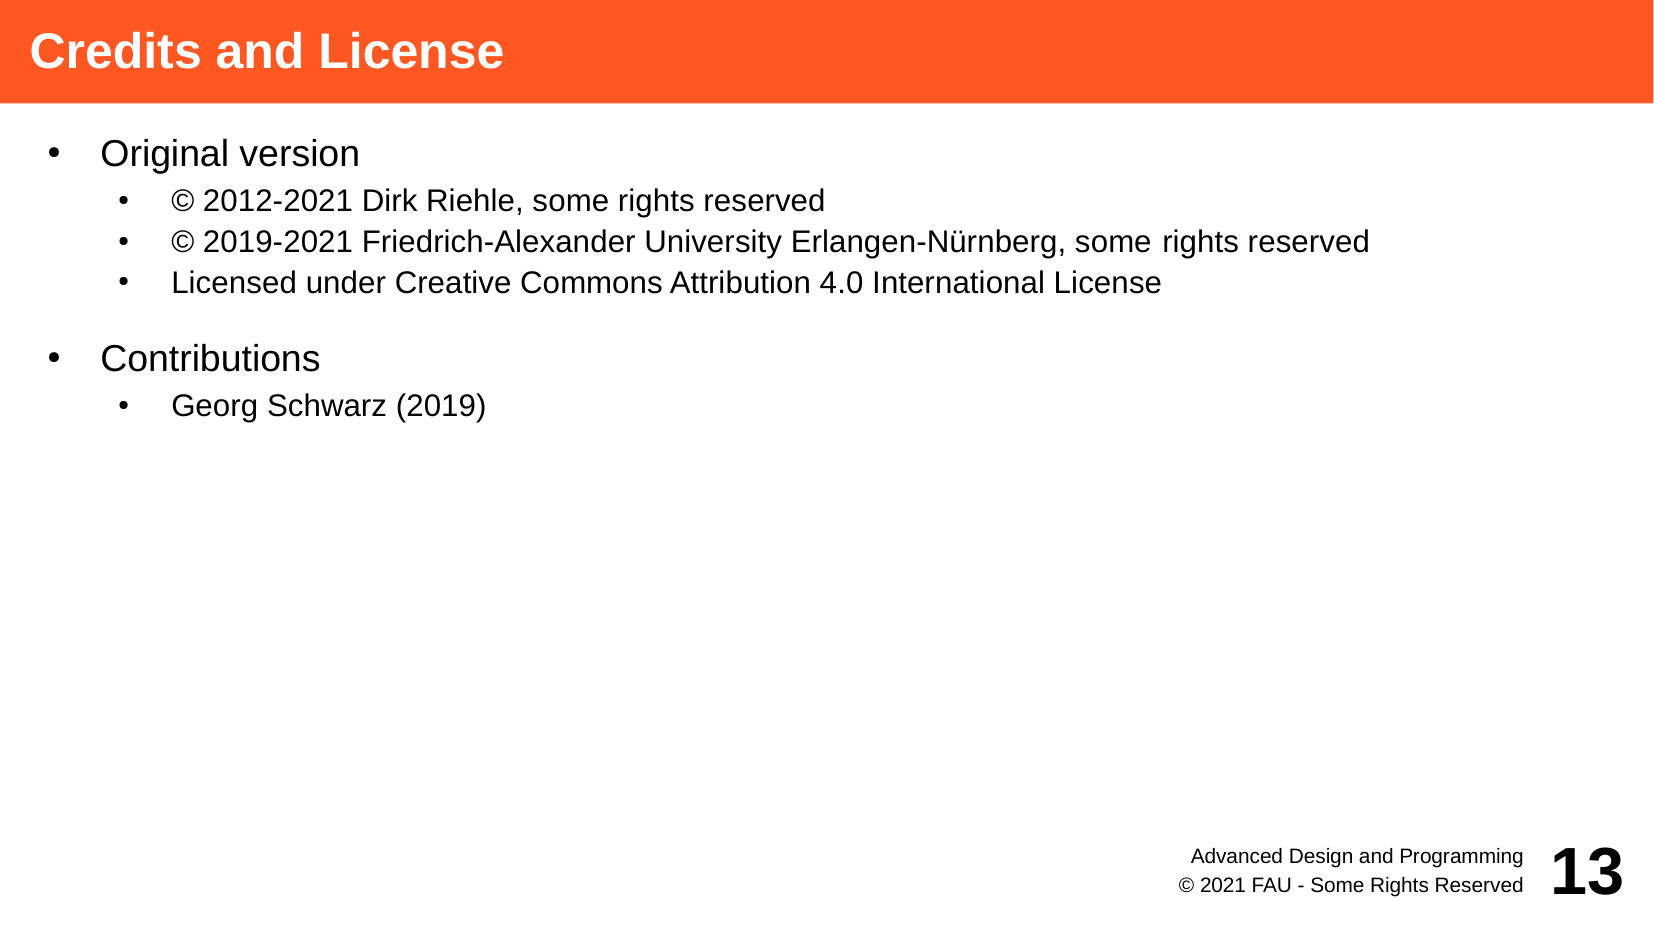

# Credits and License
Original version
© 2012-2021 Dirk Riehle, some rights reserved
© 2019-2021 Friedrich-Alexander University Erlangen-Nürnberg, some rights reserved
Licensed under Creative Commons Attribution 4.0 International License
Contributions
Georg Schwarz (2019)
Advanced Design and Programming
13
© 2021 FAU - Some Rights Reserved